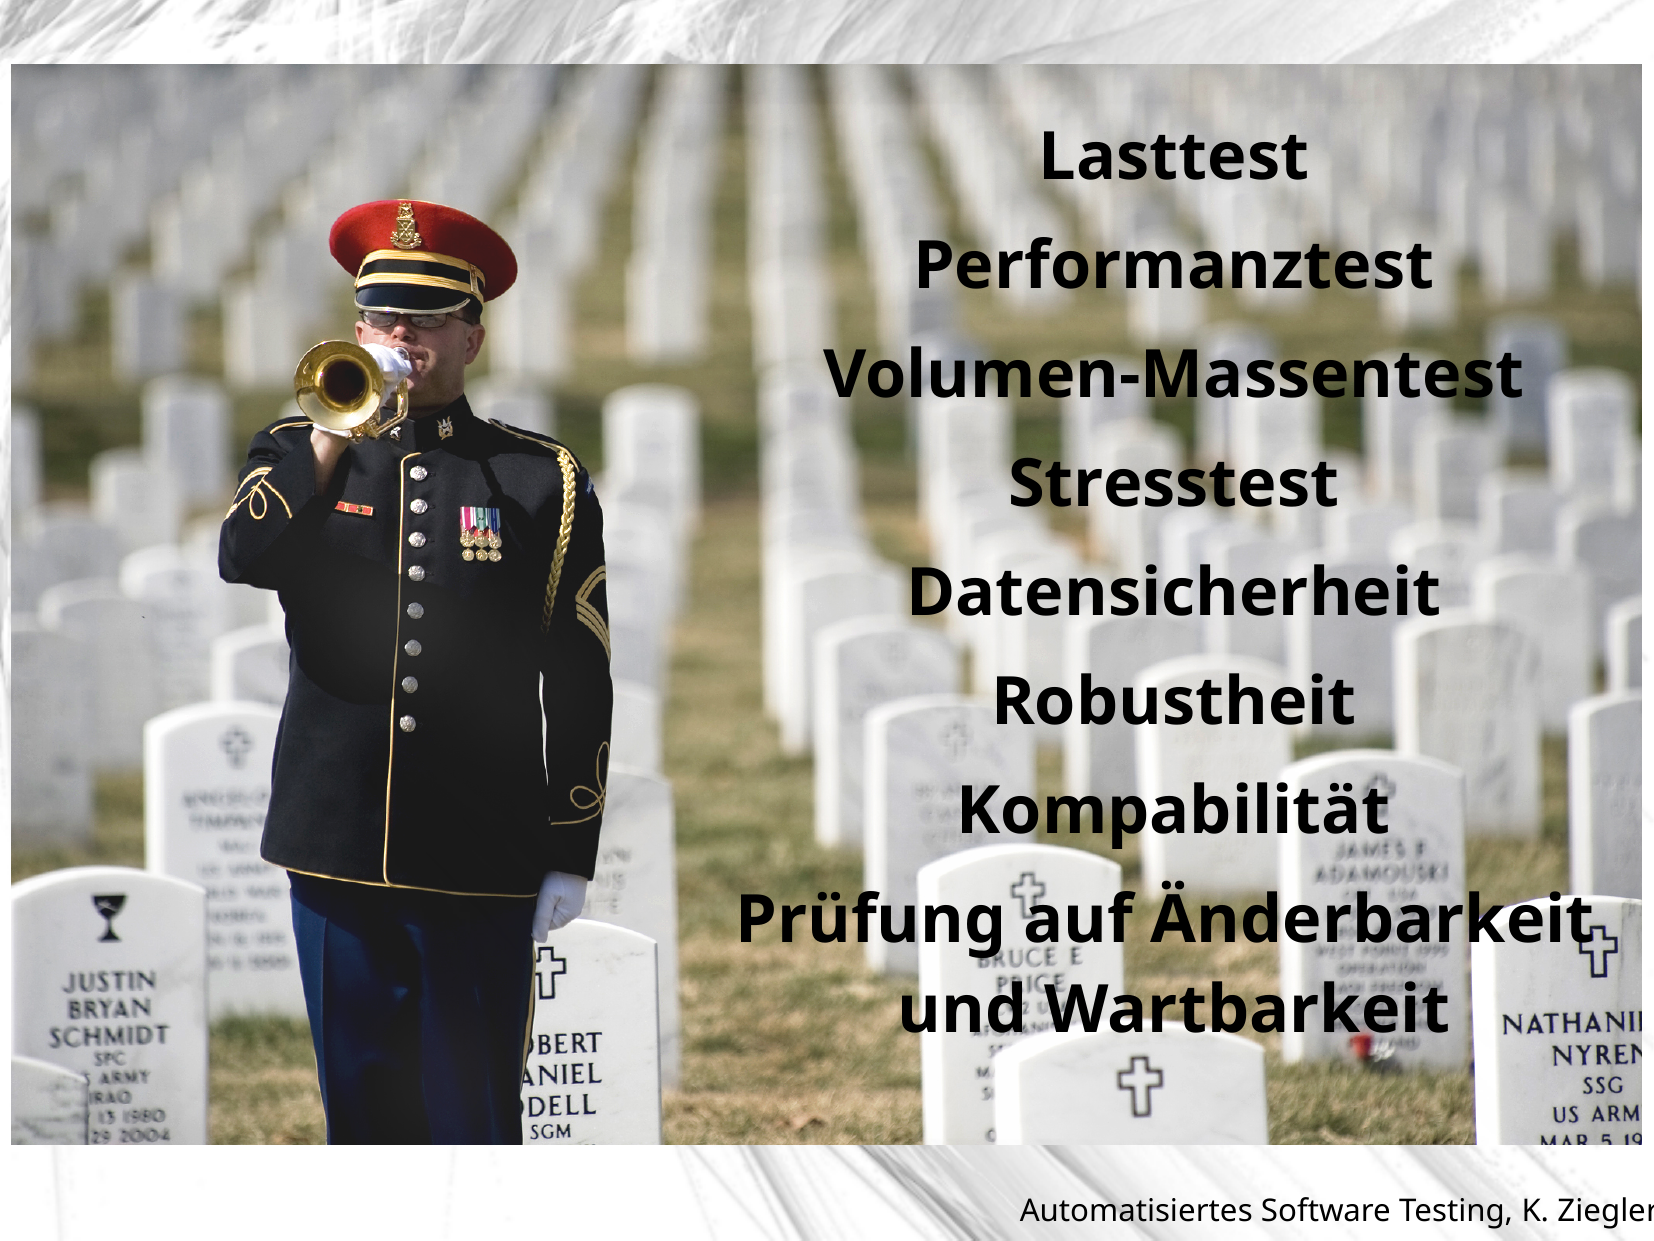

Lasttest
Performanztest
Volumen-Massentest
Stresstest
Datensicherheit
Robustheit
Kompabilität
Prüfung auf Änderbarkeit
und Wartbarkeit
#
Automatisiertes Software Testing, K. Ziegler